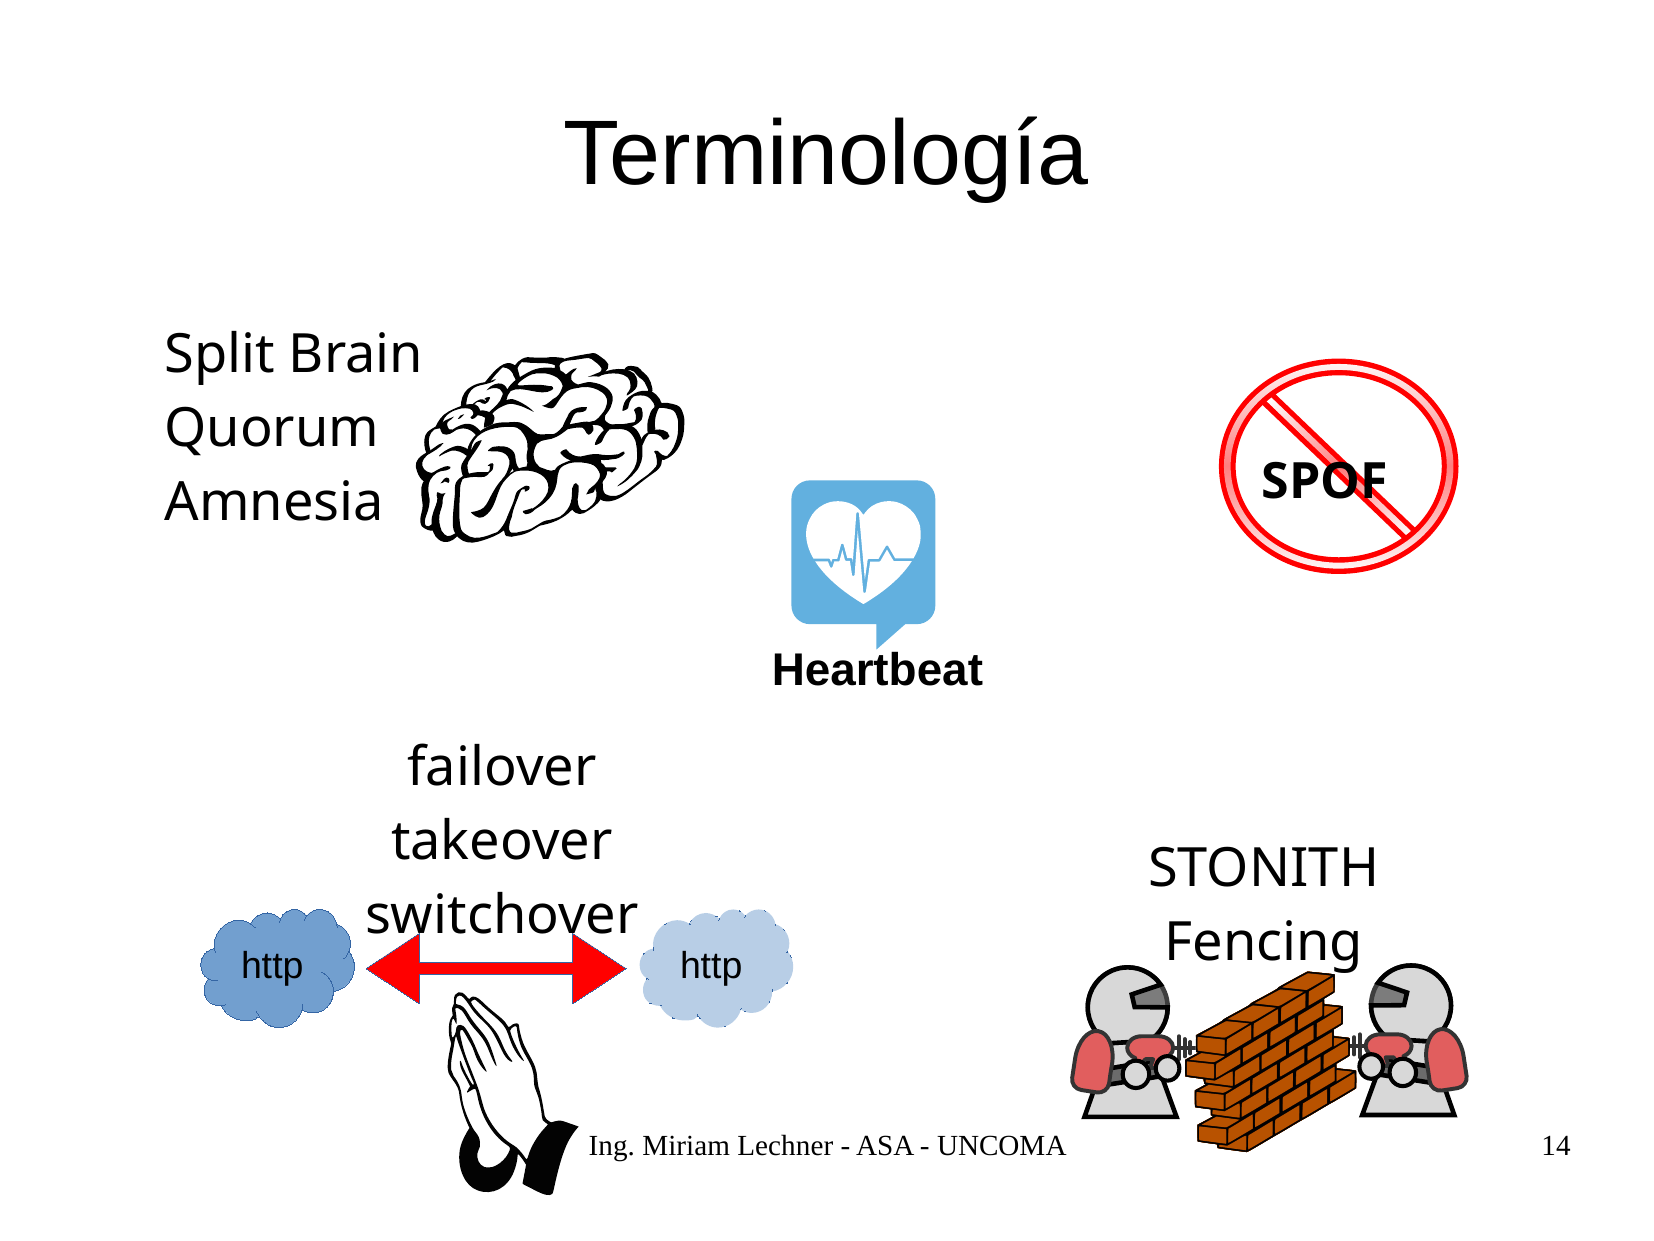

# Terminología
Split Brain
Quorum
Amnesia
SPOF
Heartbeat
failover
takeover
switchover
STONITH
Fencing
http
http
Ing. Miriam Lechner - ASA - UNCOMA
14